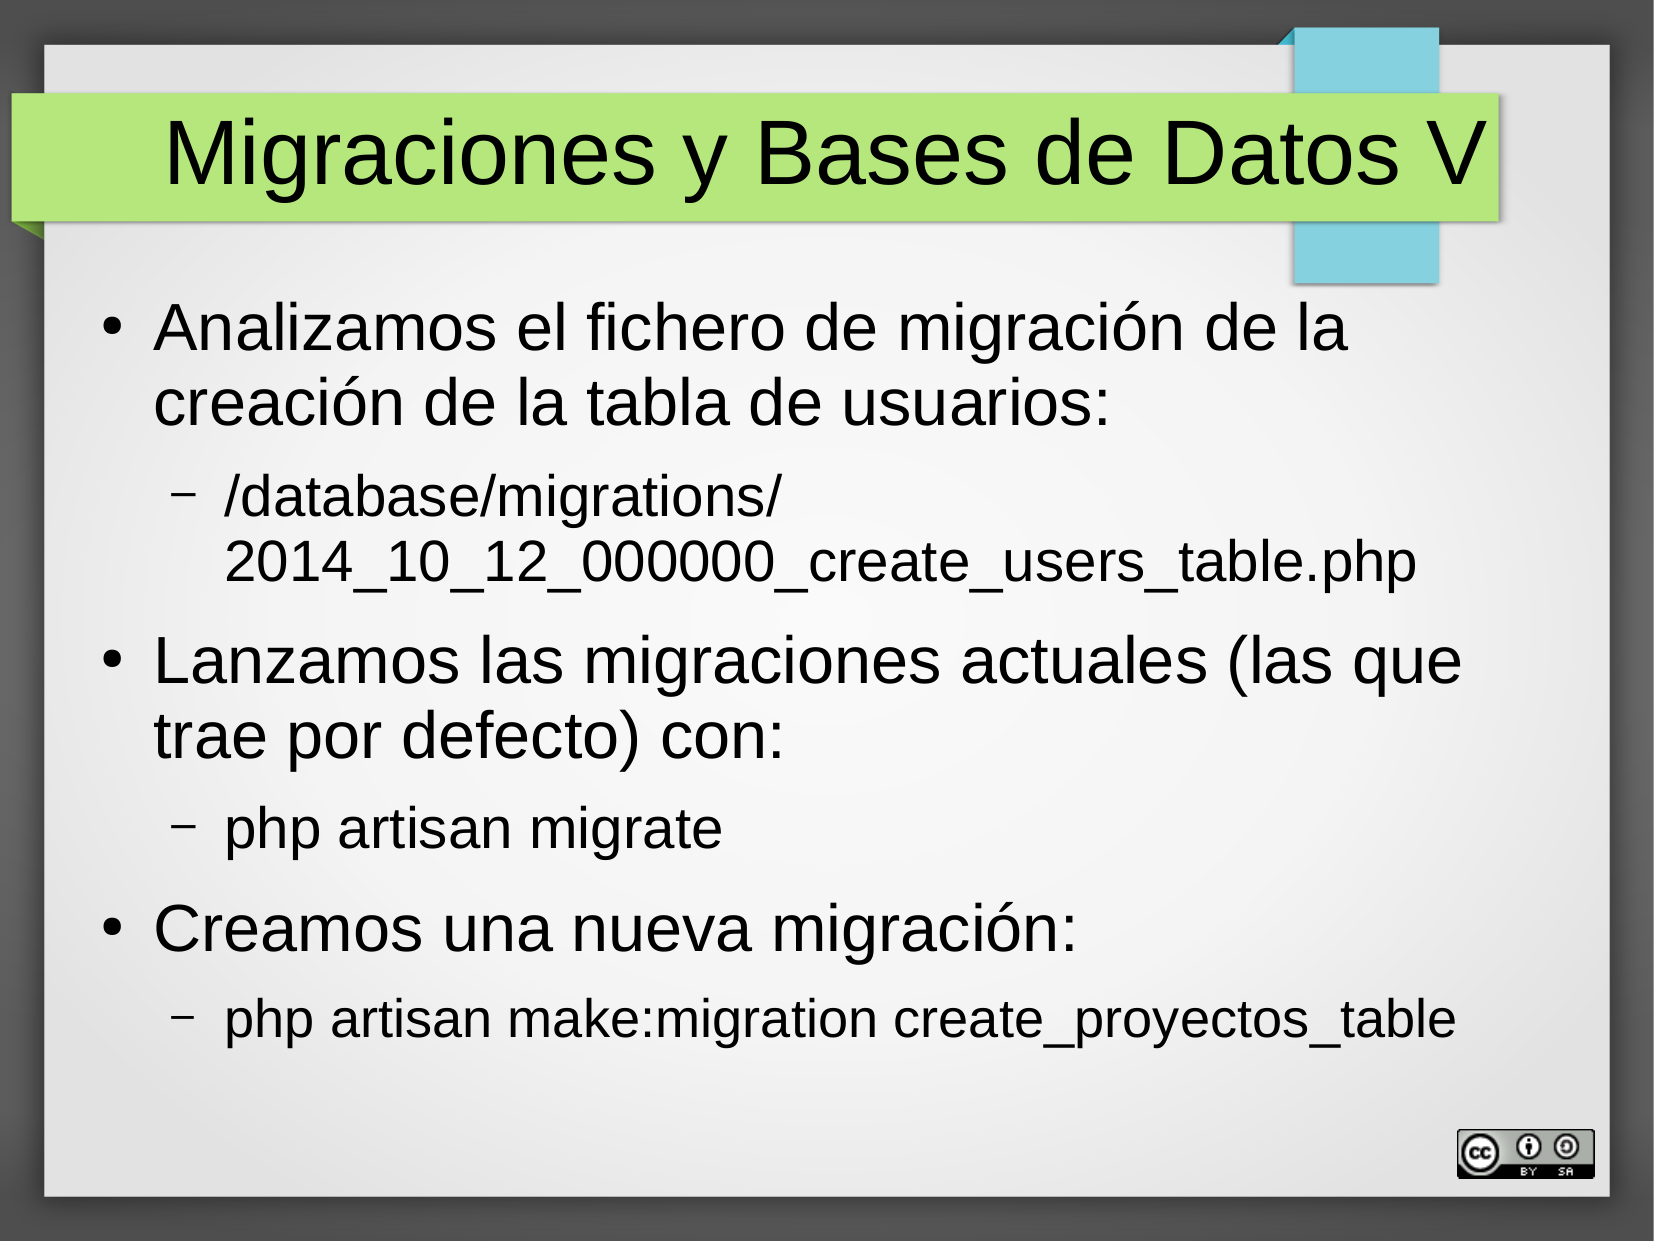

# Migraciones y Bases de Datos V
Analizamos el fichero de migración de la creación de la tabla de usuarios:
/database/migrations/2014_10_12_000000_create_users_table.php
Lanzamos las migraciones actuales (las que trae por defecto) con:
php artisan migrate
Creamos una nueva migración:
php artisan make:migration create_proyectos_table